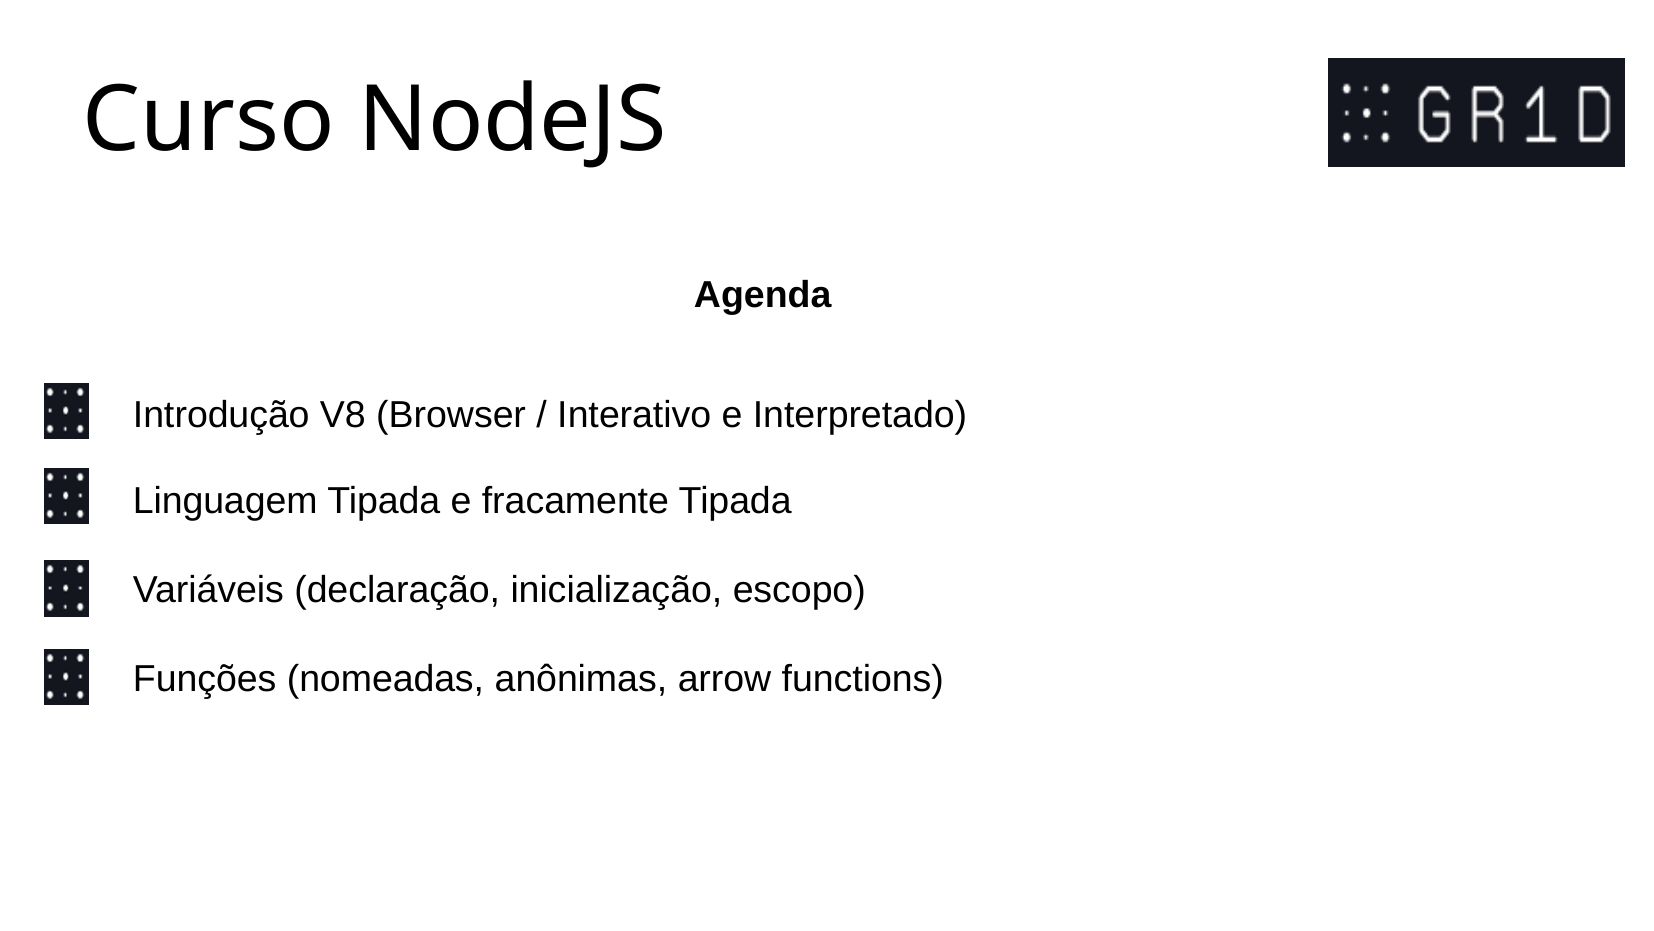

# Curso NodeJS
Agenda
Introdução V8 (Browser / Interativo e Interpretado)
Linguagem Tipada e fracamente Tipada
Variáveis (declaração, inicialização, escopo)
Funções (nomeadas, anônimas, arrow functions)